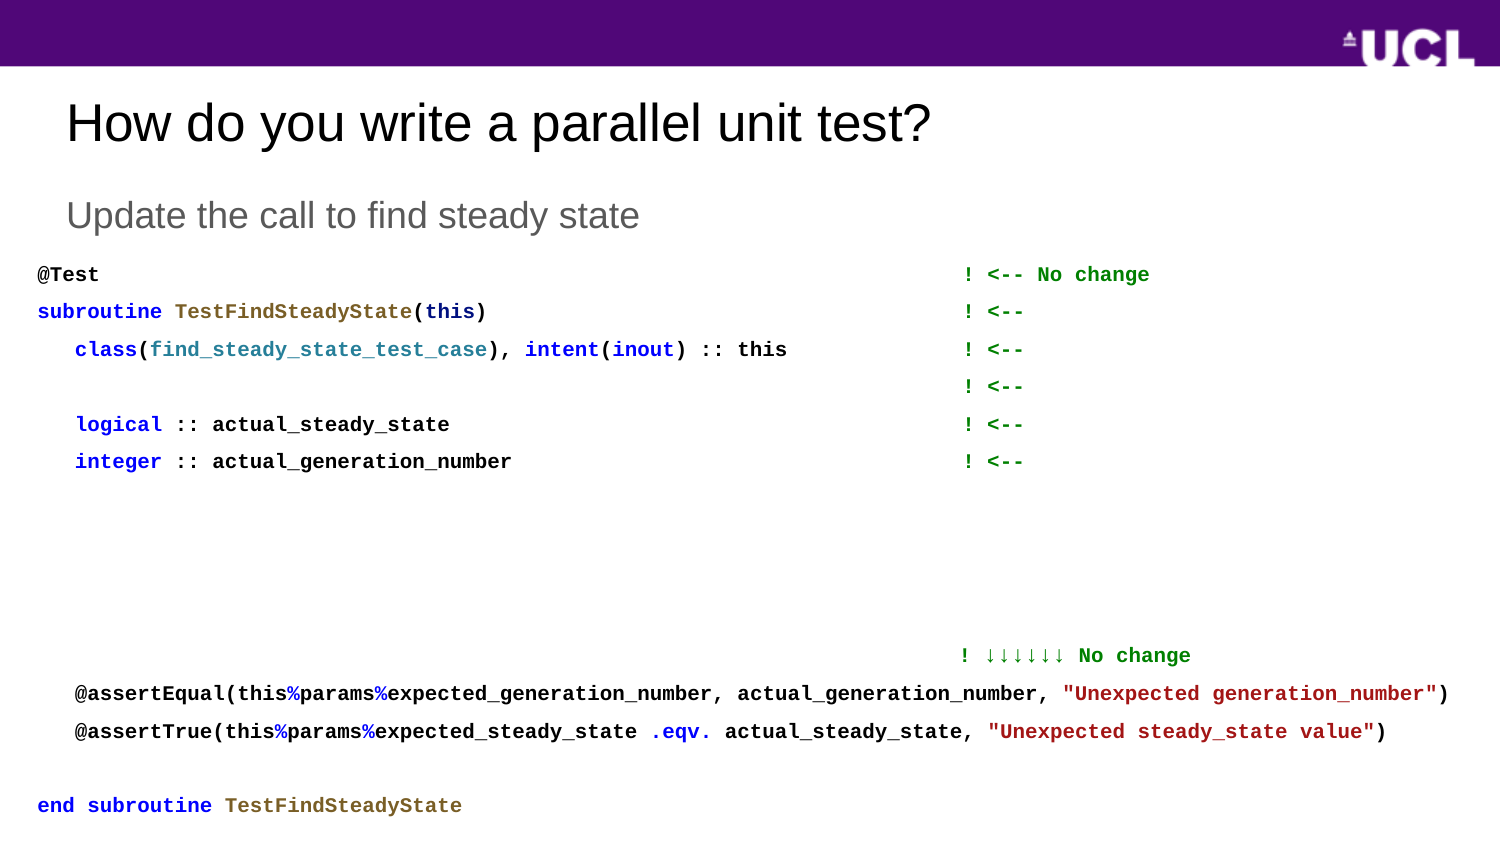

# How do you write a parallel unit test?
Update the call to find steady state
@Test ! <-- No change
subroutine TestFindSteadyState(this) ! <--
 class(find_steady_state_test_case), intent(inout) :: this ! <--
 ! <--
 logical :: actual_steady_state ! <--
 integer :: actual_generation_number ! <--
 ! ↓↓↓↓↓↓ No change
 @assertEqual(this%params%expected_generation_number, actual_generation_number, "Unexpected generation_number")
 @assertTrue(this%params%expected_steady_state .eqv. actual_steady_state, "Unexpected steady_state value")
end subroutine TestFindSteadyState